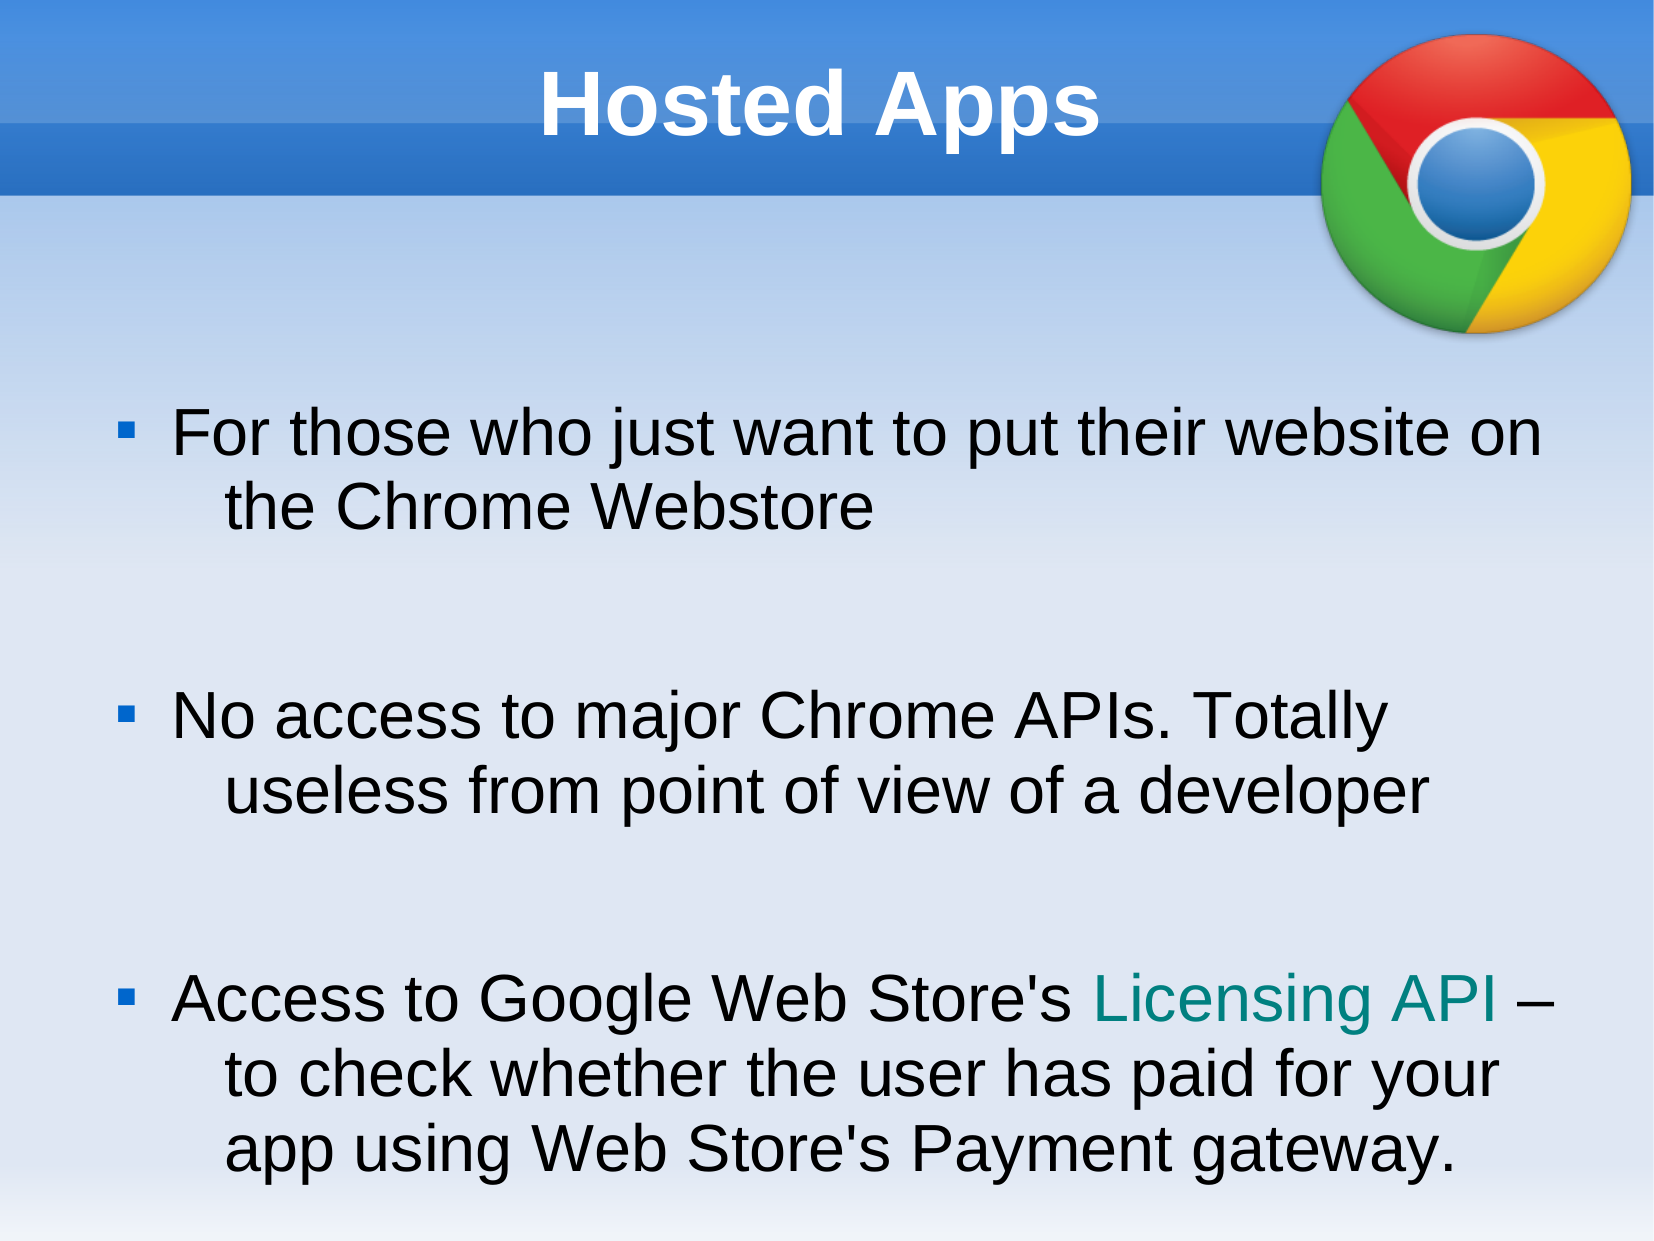

# Hosted Apps
For those who just want to put their website on the Chrome Webstore
No access to major Chrome APIs. Totally useless from point of view of a developer
Access to Google Web Store's Licensing API – to check whether the user has paid for your app using Web Store's Payment gateway.